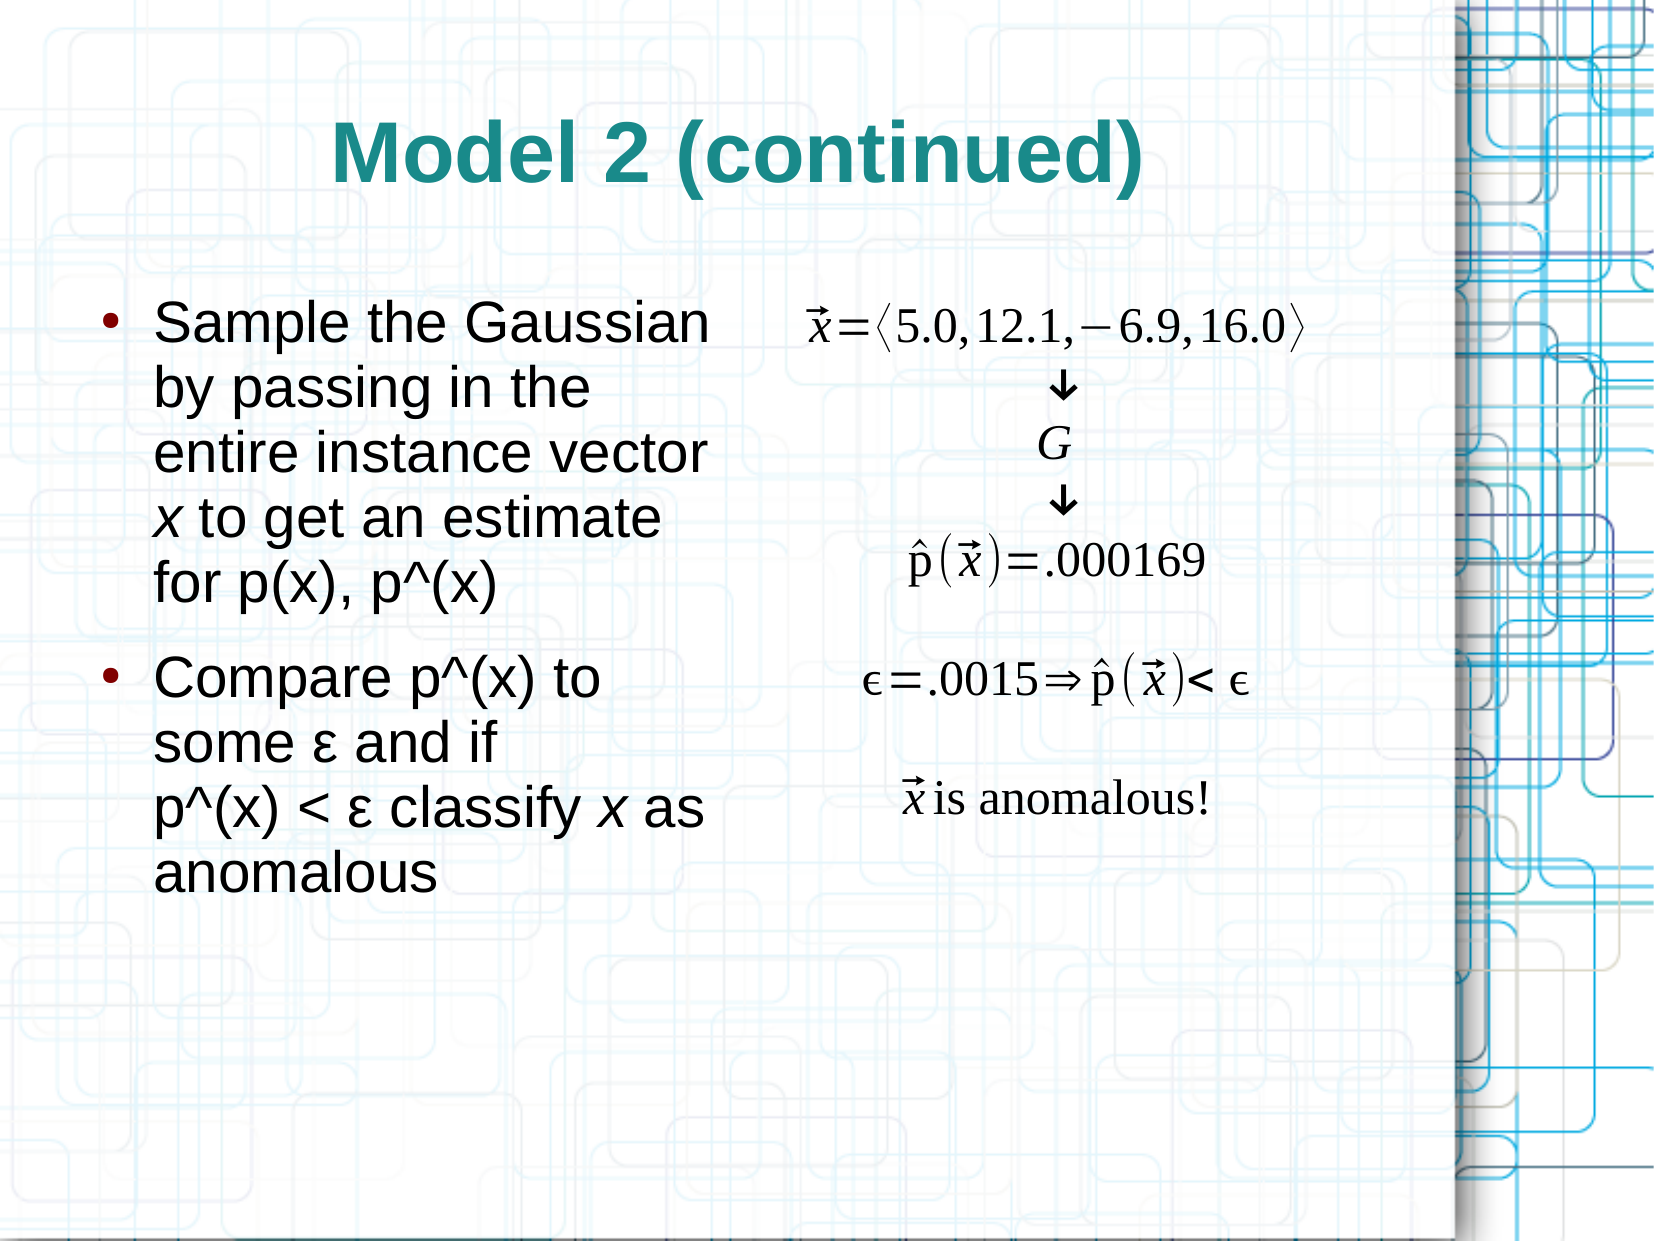

# Model 2 (continued)
Sample the Gaussian by passing in the entire instance vector x to get an estimate for p(x), p^(x)
Compare p^(x) to some ε and if
p^(x) < ε classify x as anomalous